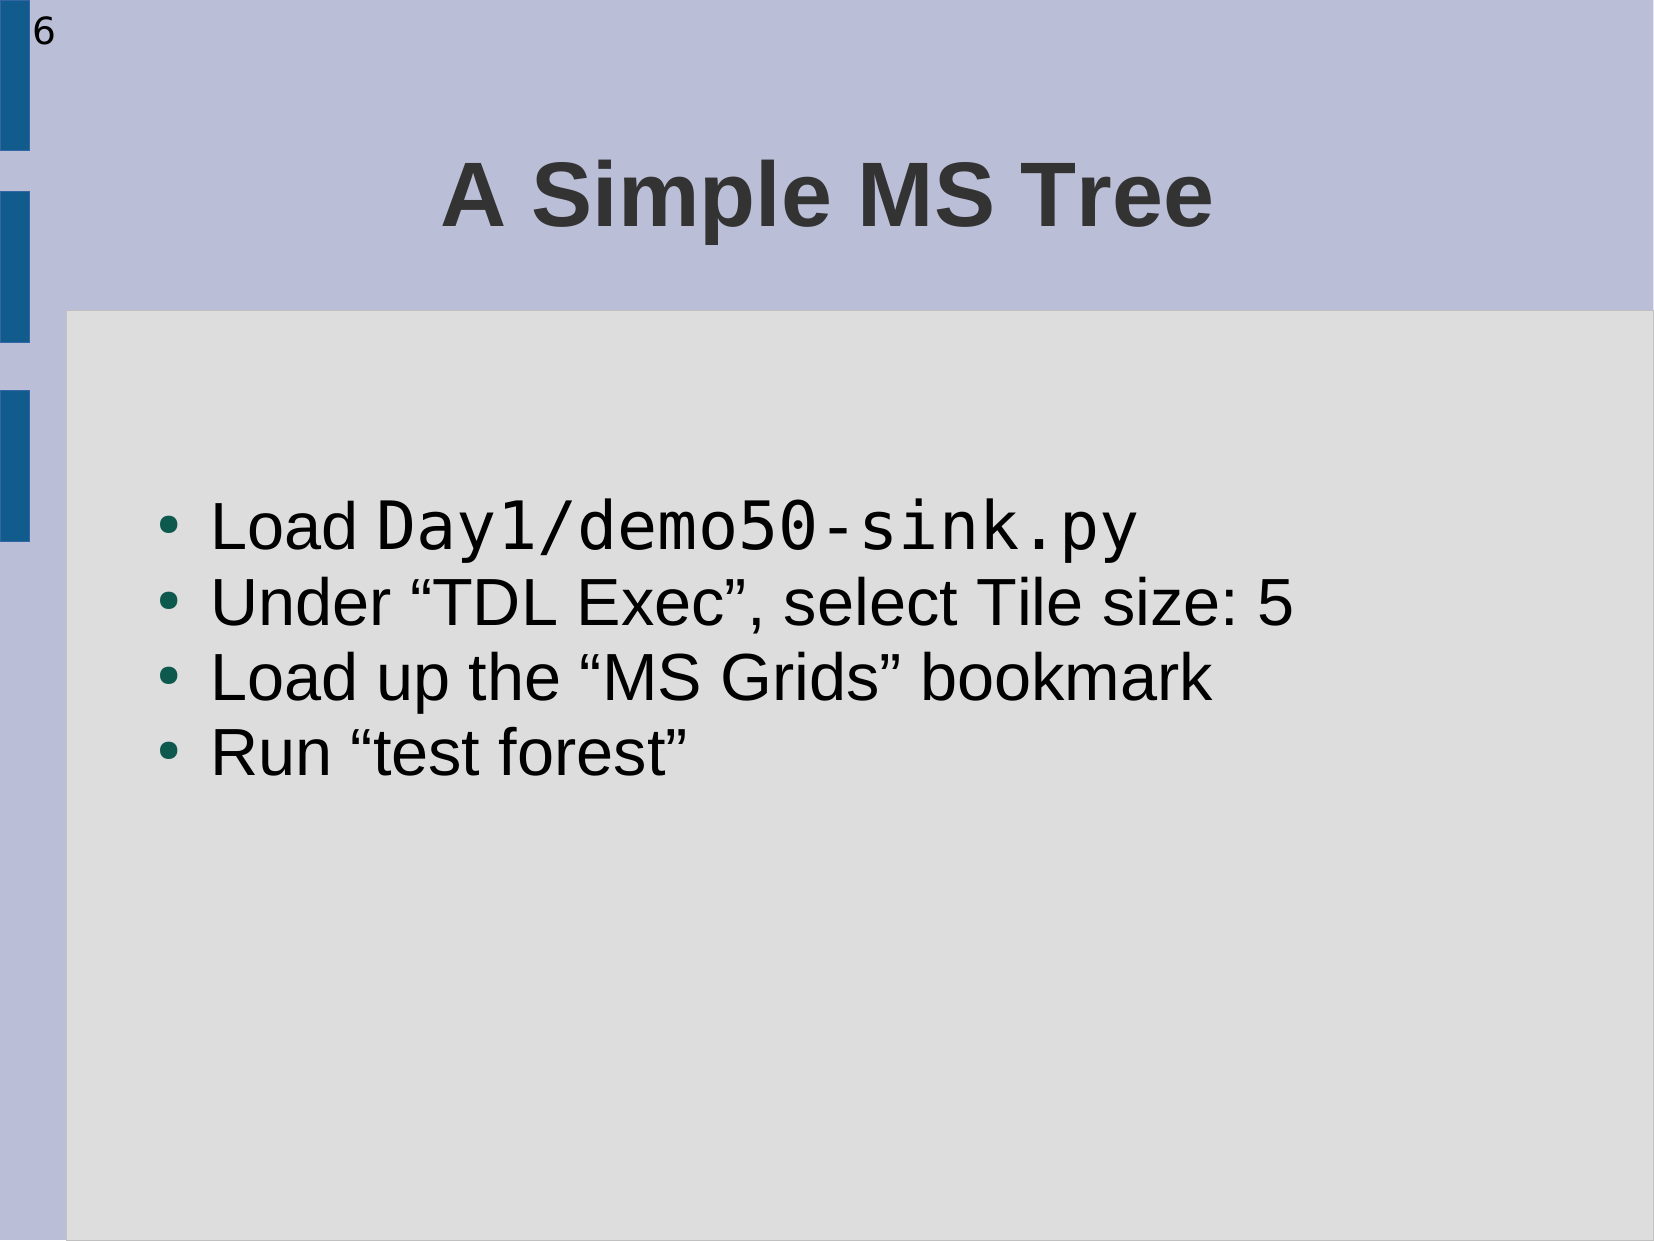

# A Simple MS Tree
Load Day1/demo50-sink.py
Under “TDL Exec”, select Tile size: 5
Load up the “MS Grids” bookmark
Run “test forest”